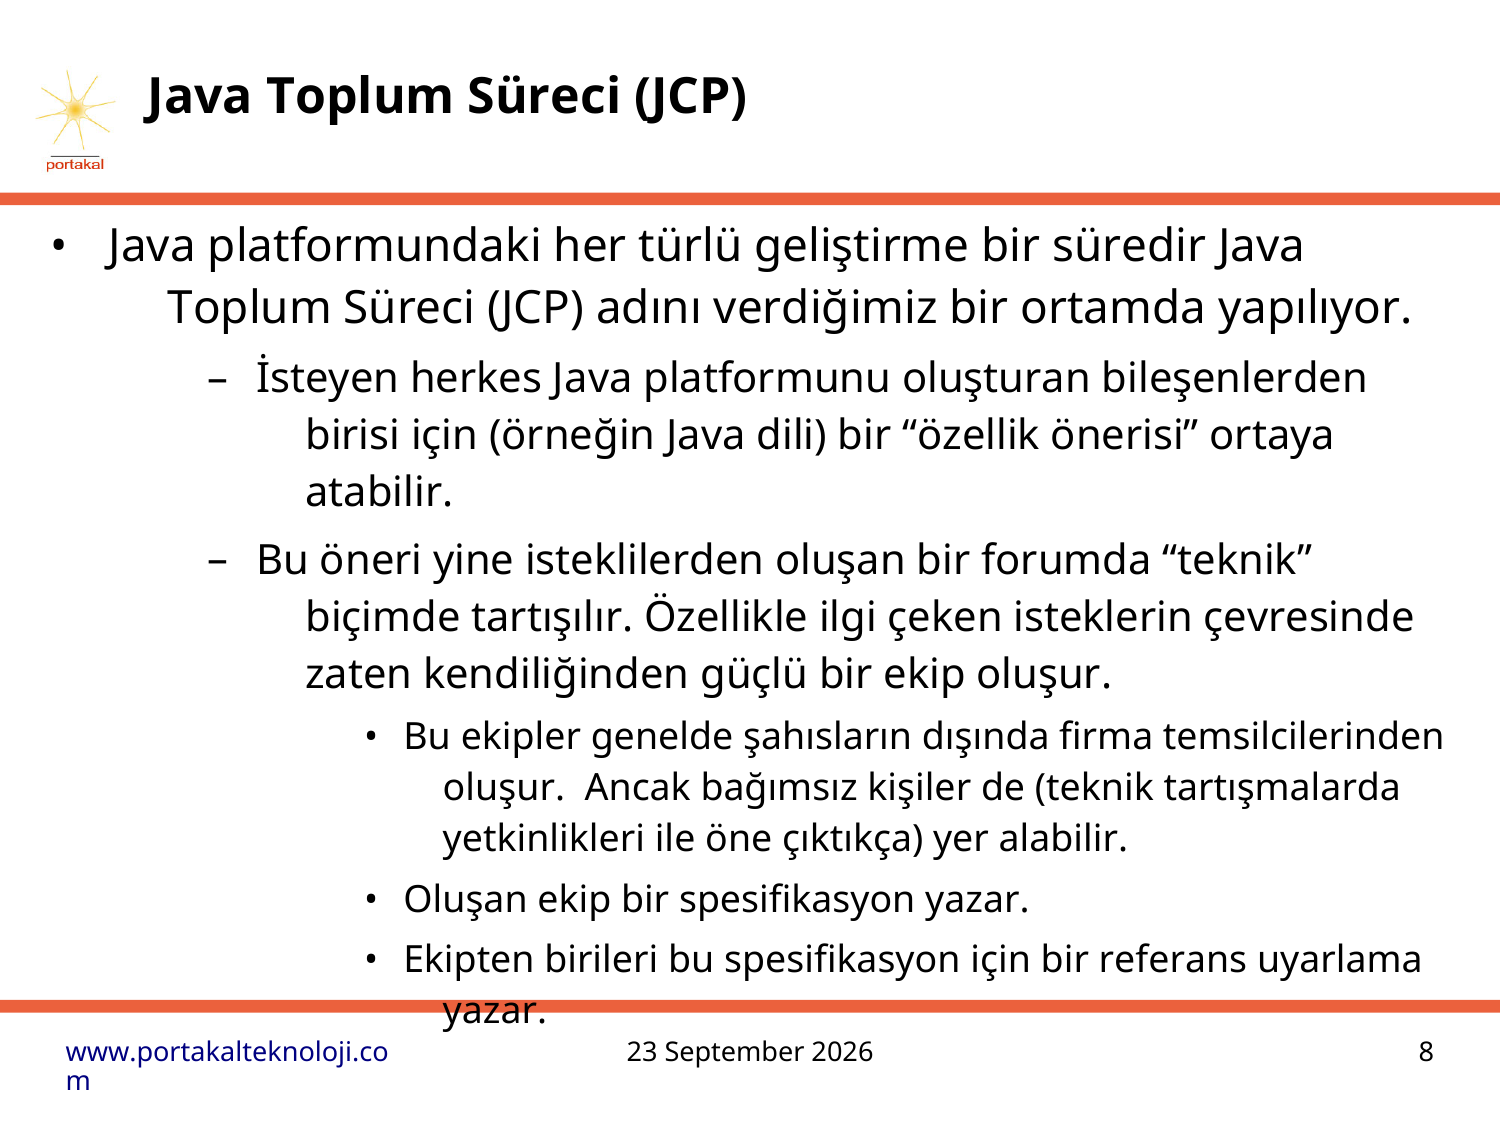

# Java Toplum Süreci (JCP)
Java platformundaki her türlü geliştirme bir süredir Java Toplum Süreci (JCP) adını verdiğimiz bir ortamda yapılıyor.
İsteyen herkes Java platformunu oluşturan bileşenlerden birisi için (örneğin Java dili) bir “özellik önerisi” ortaya atabilir.
Bu öneri yine isteklilerden oluşan bir forumda “teknik” biçimde tartışılır. Özellikle ilgi çeken isteklerin çevresinde zaten kendiliğinden güçlü bir ekip oluşur.
Bu ekipler genelde şahısların dışında firma temsilcilerinden oluşur. Ancak bağımsız kişiler de (teknik tartışmalarda yetkinlikleri ile öne çıktıkça) yer alabilir.
Oluşan ekip bir spesifikasyon yazar.
Ekipten birileri bu spesifikasyon için bir referans uyarlama yazar.